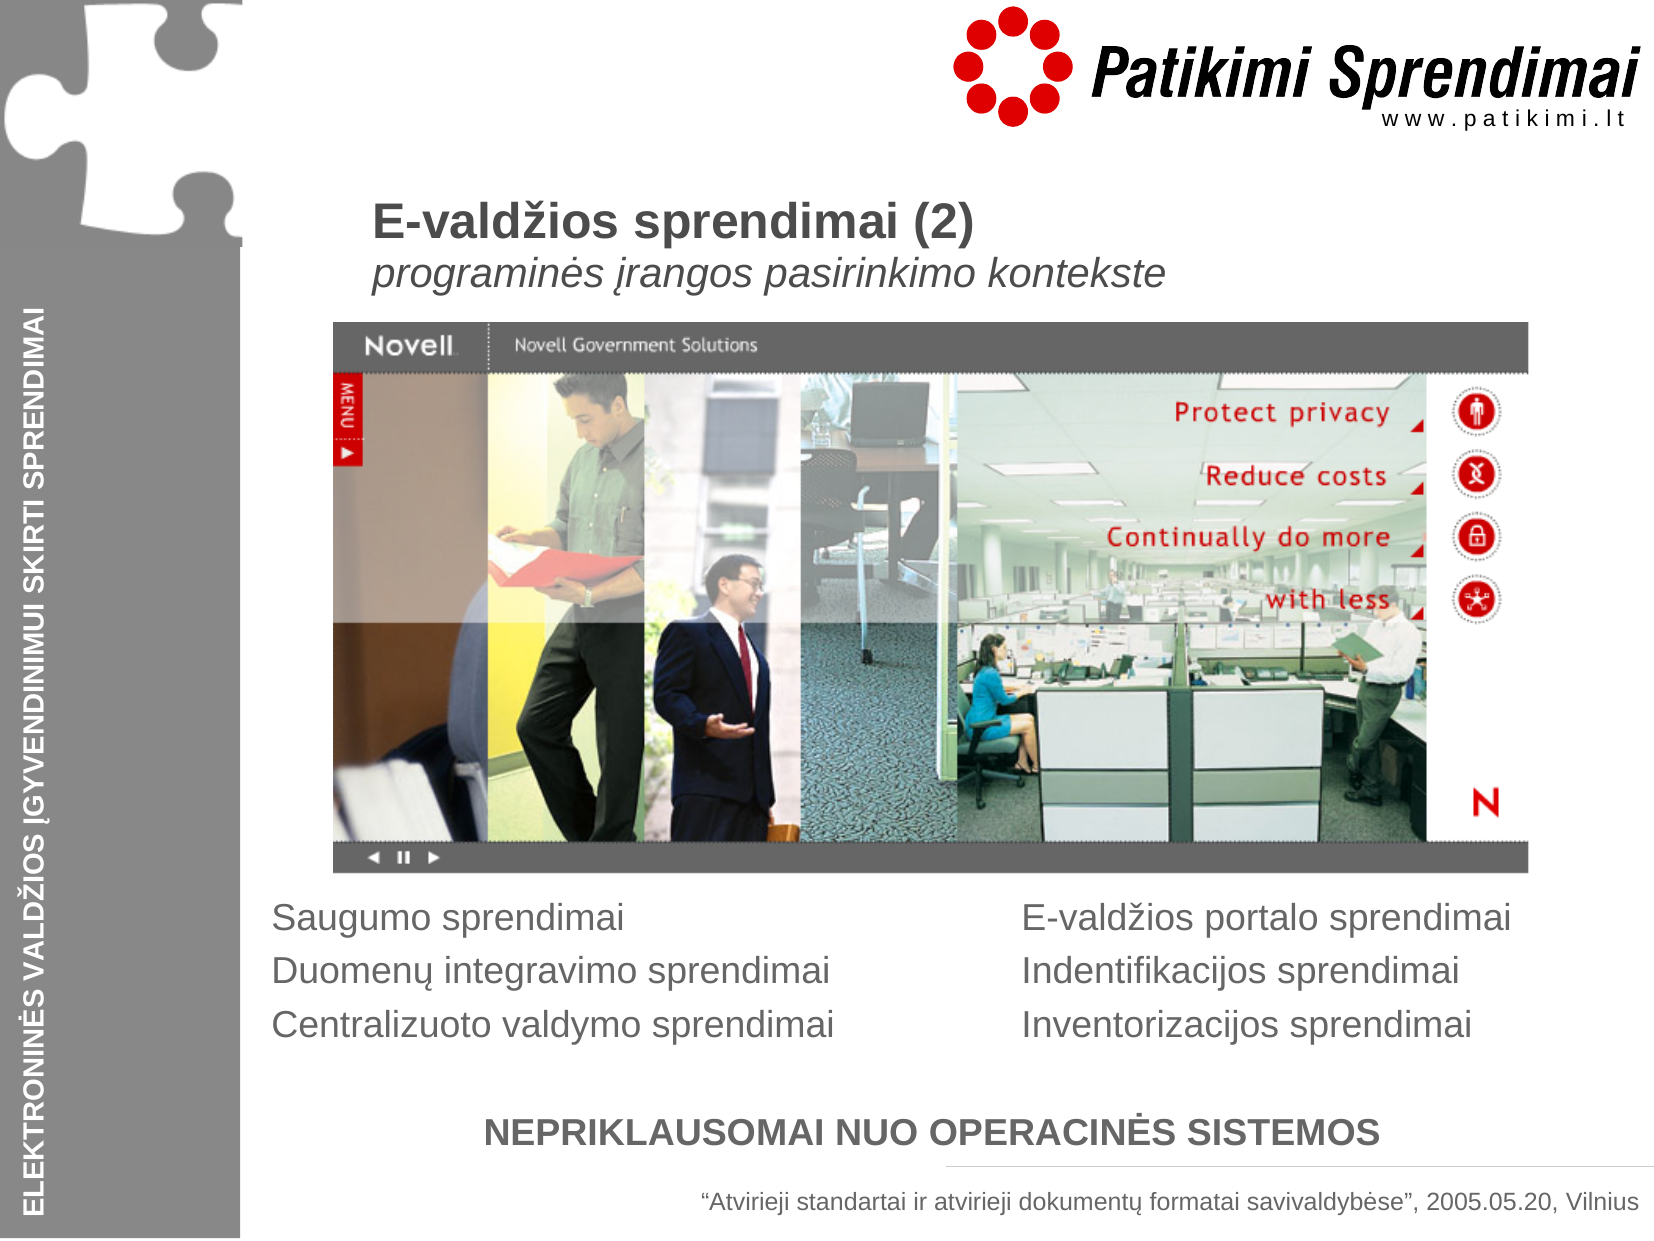

E-valdžios sprendimai (2)
programinės įrangos pasirinkimo kontekste
Saugumo sprendimai 						E-valdžios portalo sprendimai
Duomenų integravimo sprendimai			Indentifikacijos sprendimai
Centralizuoto valdymo sprendimai			Inventorizacijos sprendimai
NEPRIKLAUSOMAI NUO OPERACINĖS SISTEMOS